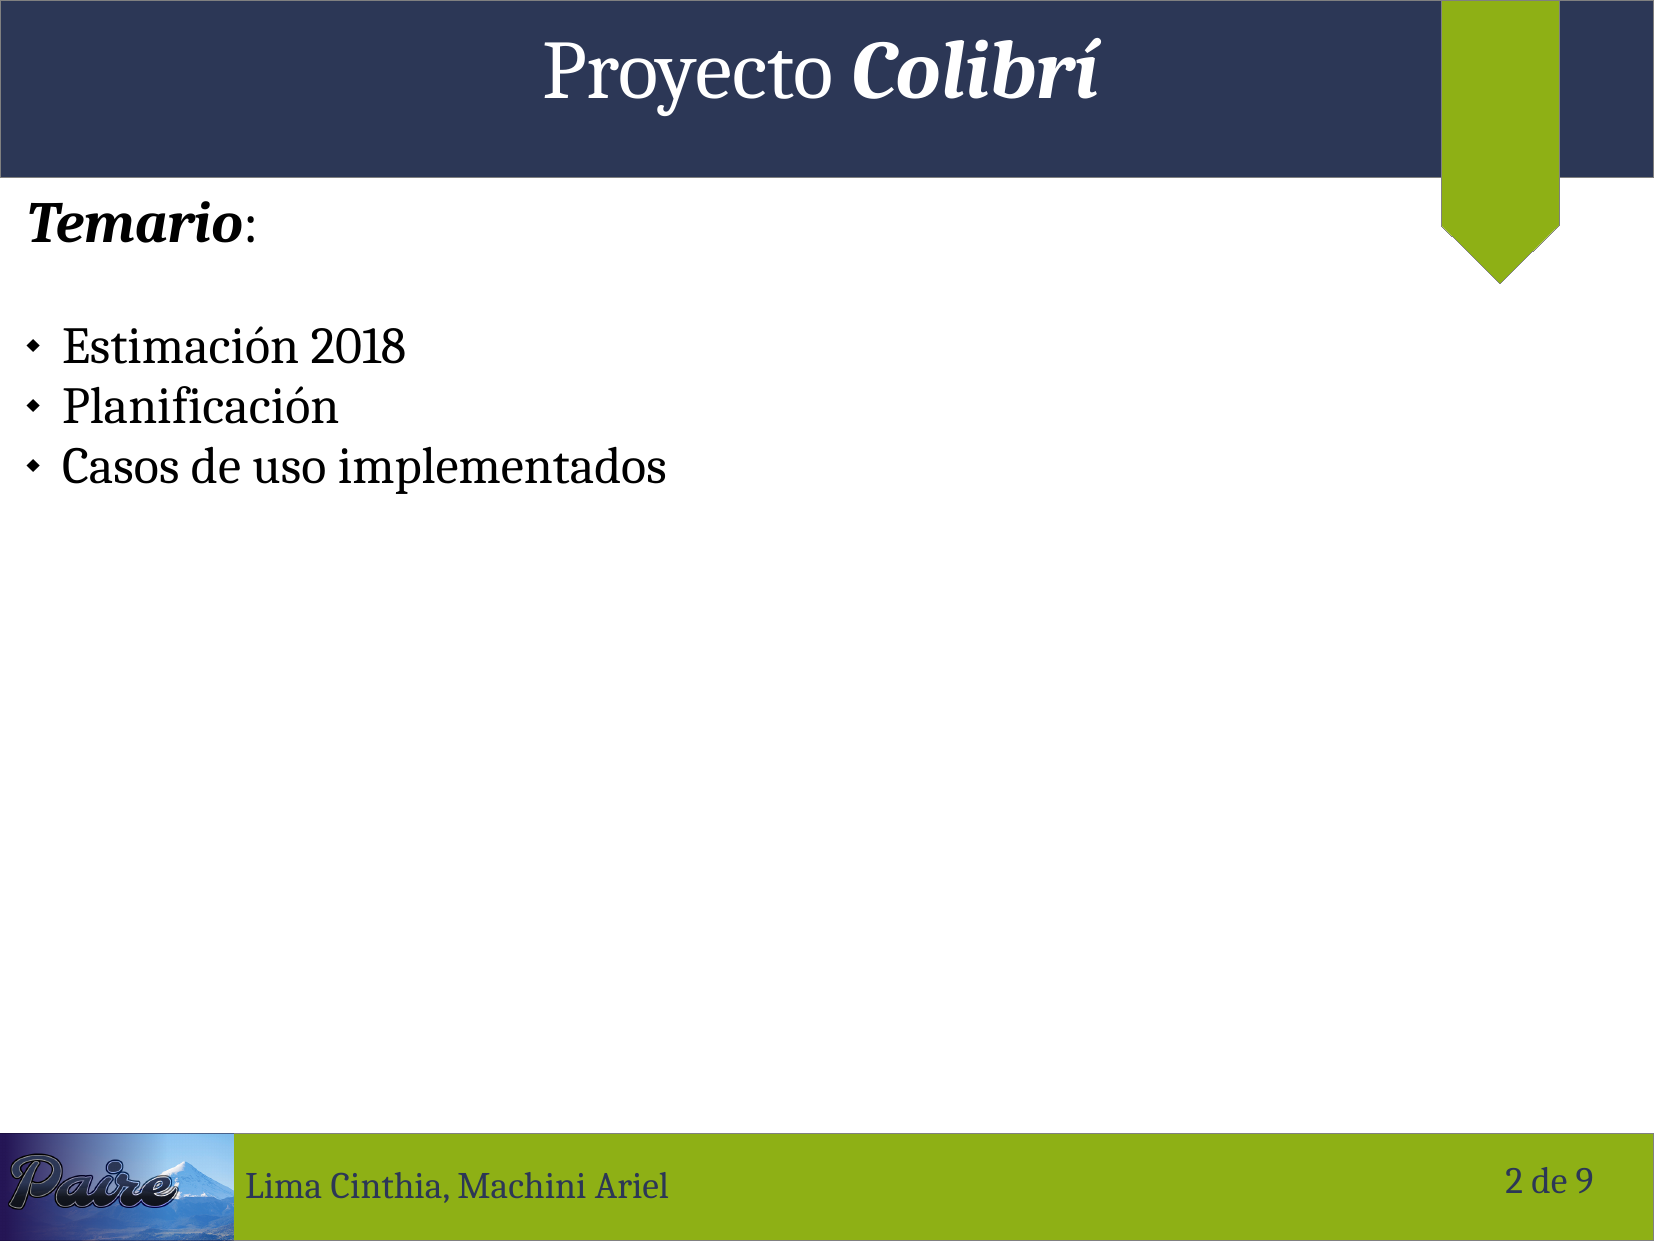

Proyecto Colibrí
Temario:
Estimación 2018
Planificación
Casos de uso implementados
 de 9
Lima Cinthia, Machini Ariel